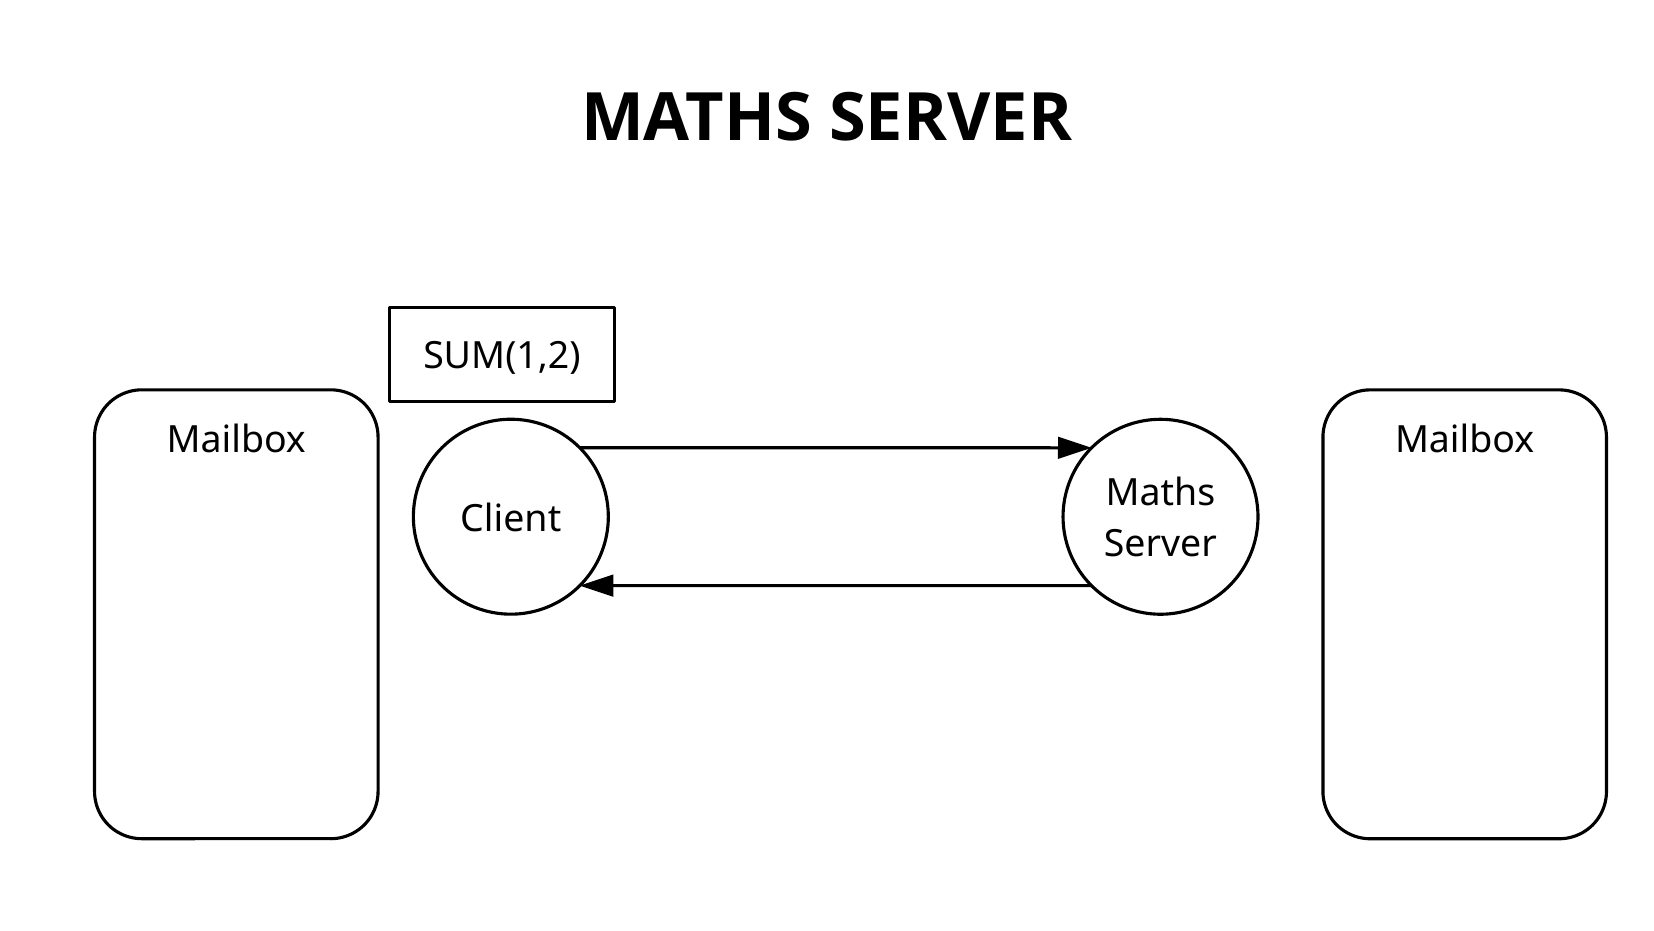

# MATHS SERVER
SUM(1,2)
Mailbox
Mailbox
Client
Maths
Server